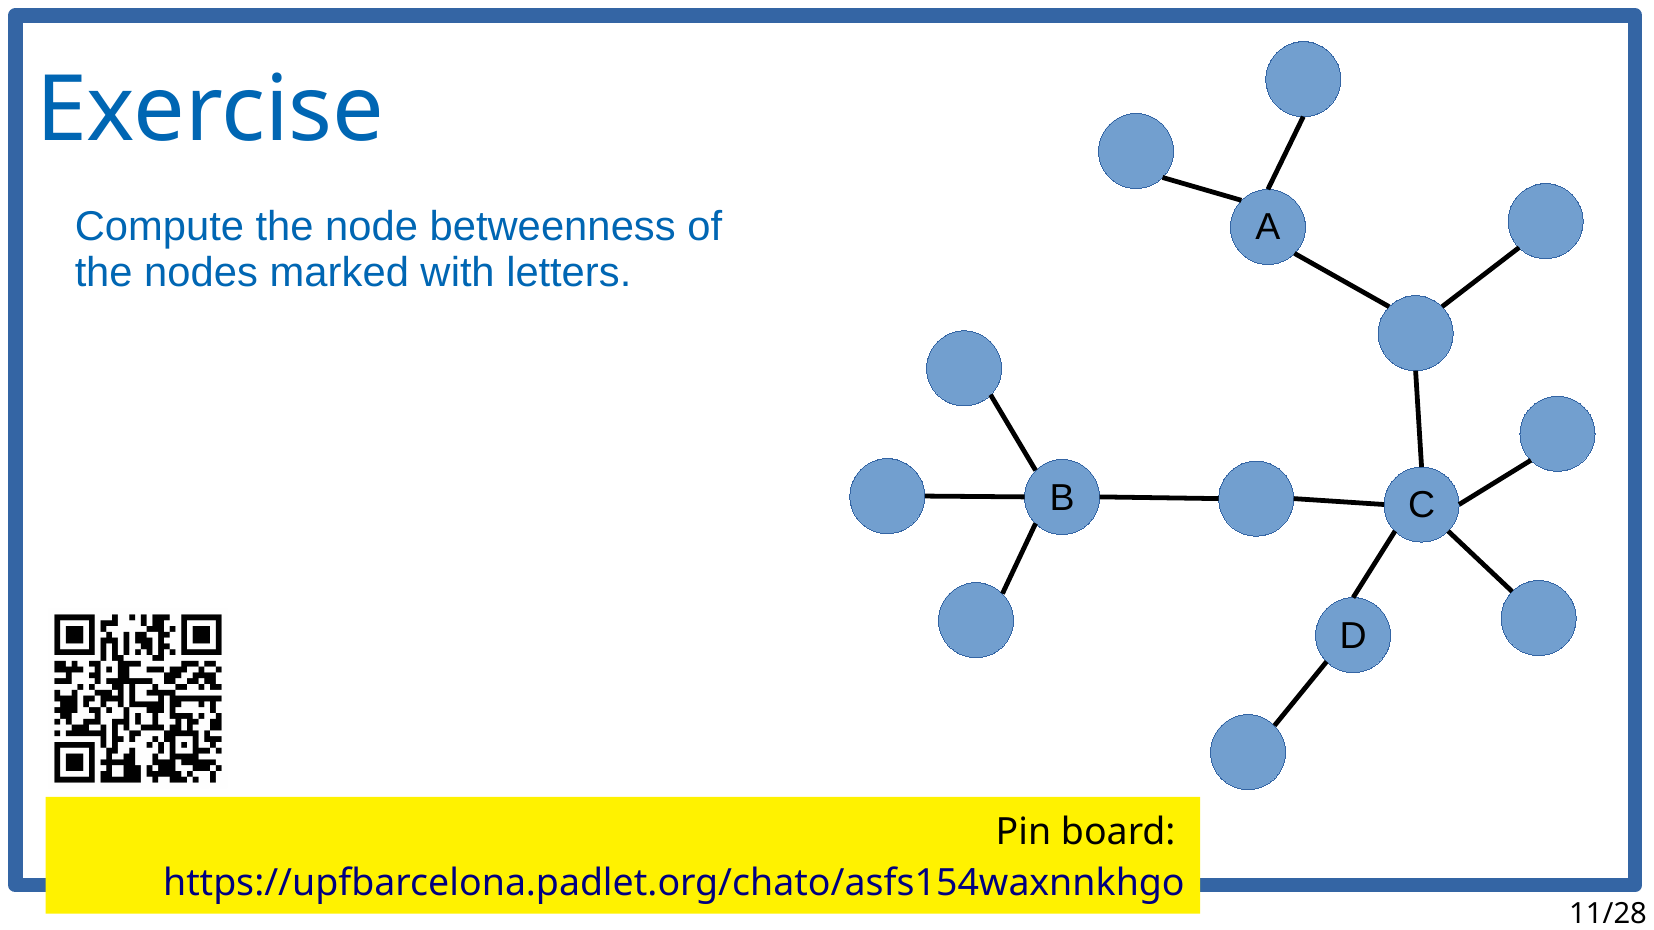

# Exercise
A
Compute the node betweenness of the nodes marked with letters.
B
C
D
Pin board: https://upfbarcelona.padlet.org/chato/asfs154waxnnkhgo
11